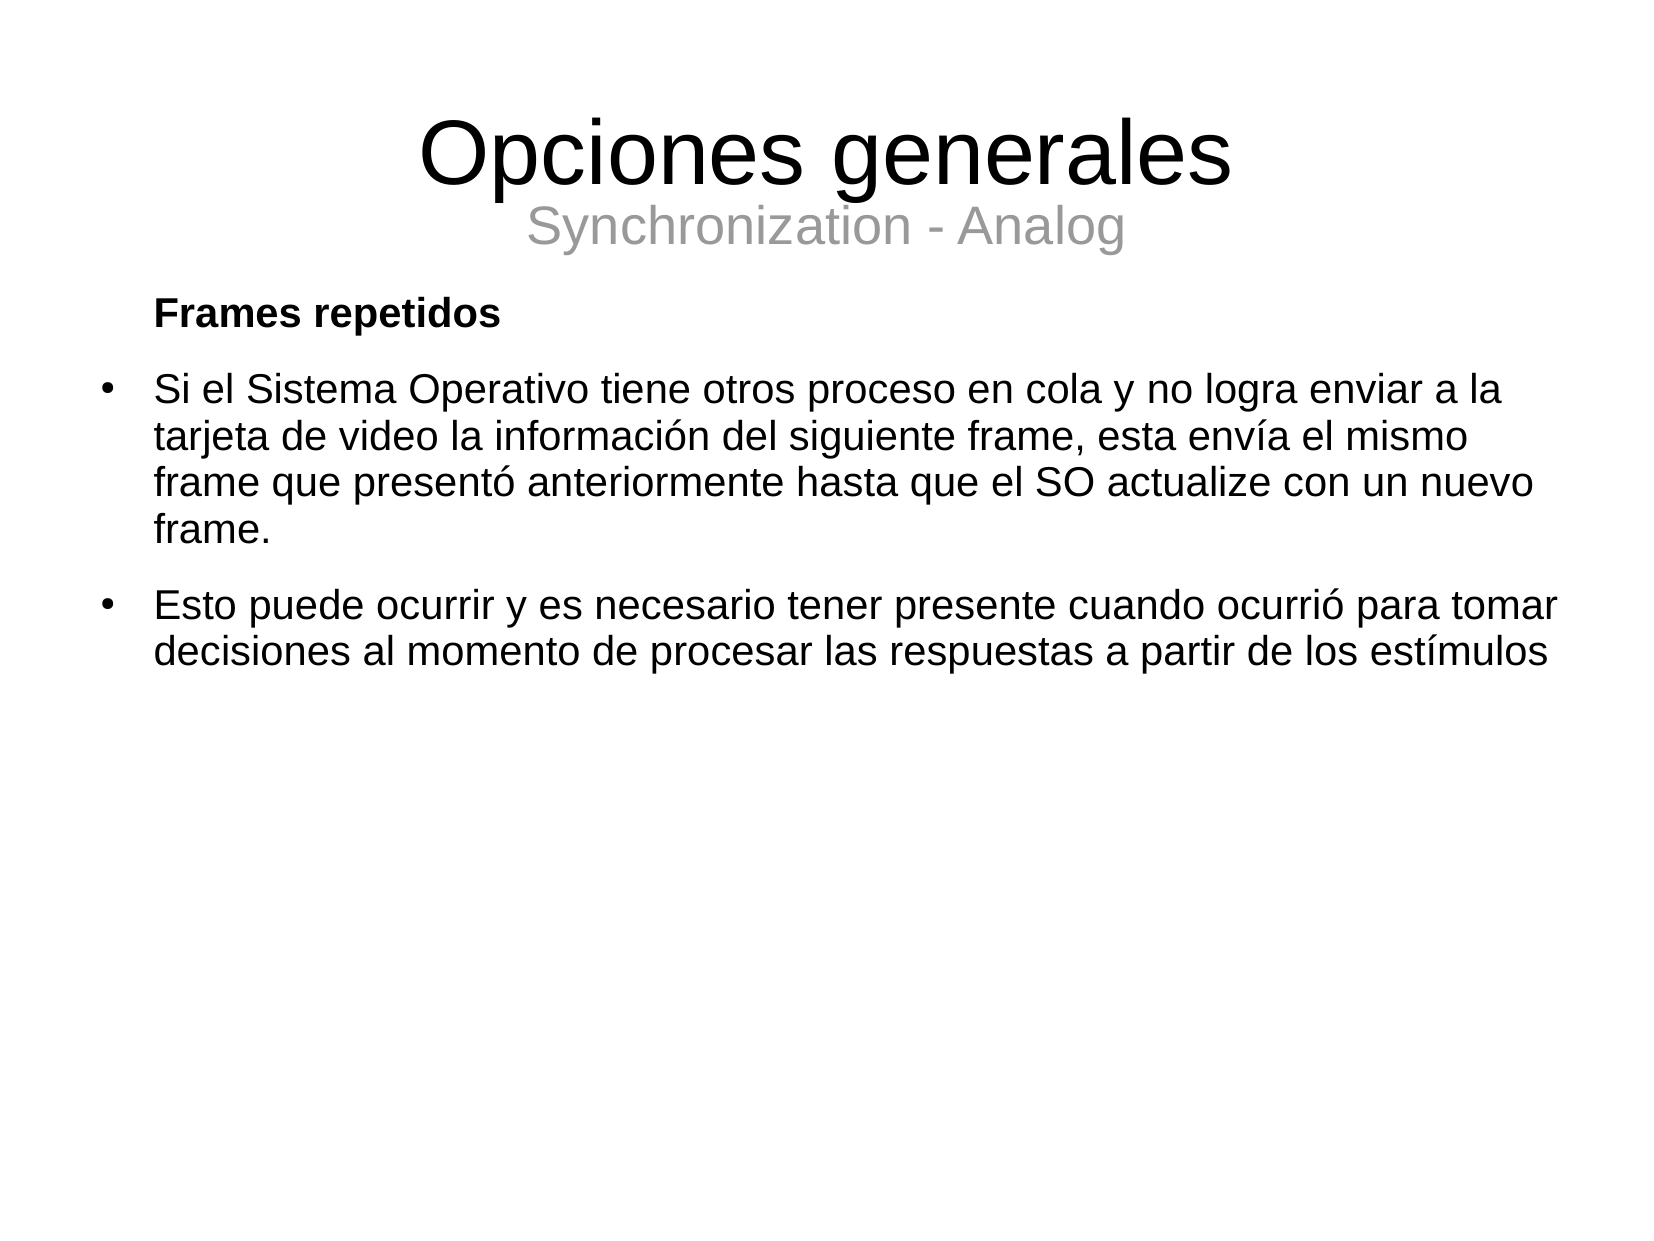

# Opciones generales
Synchronization - Analog
Frames repetidos
Si el Sistema Operativo tiene otros proceso en cola y no logra enviar a la tarjeta de video la información del siguiente frame, esta envía el mismo frame que presentó anteriormente hasta que el SO actualize con un nuevo frame.
Esto puede ocurrir y es necesario tener presente cuando ocurrió para tomar decisiones al momento de procesar las respuestas a partir de los estímulos